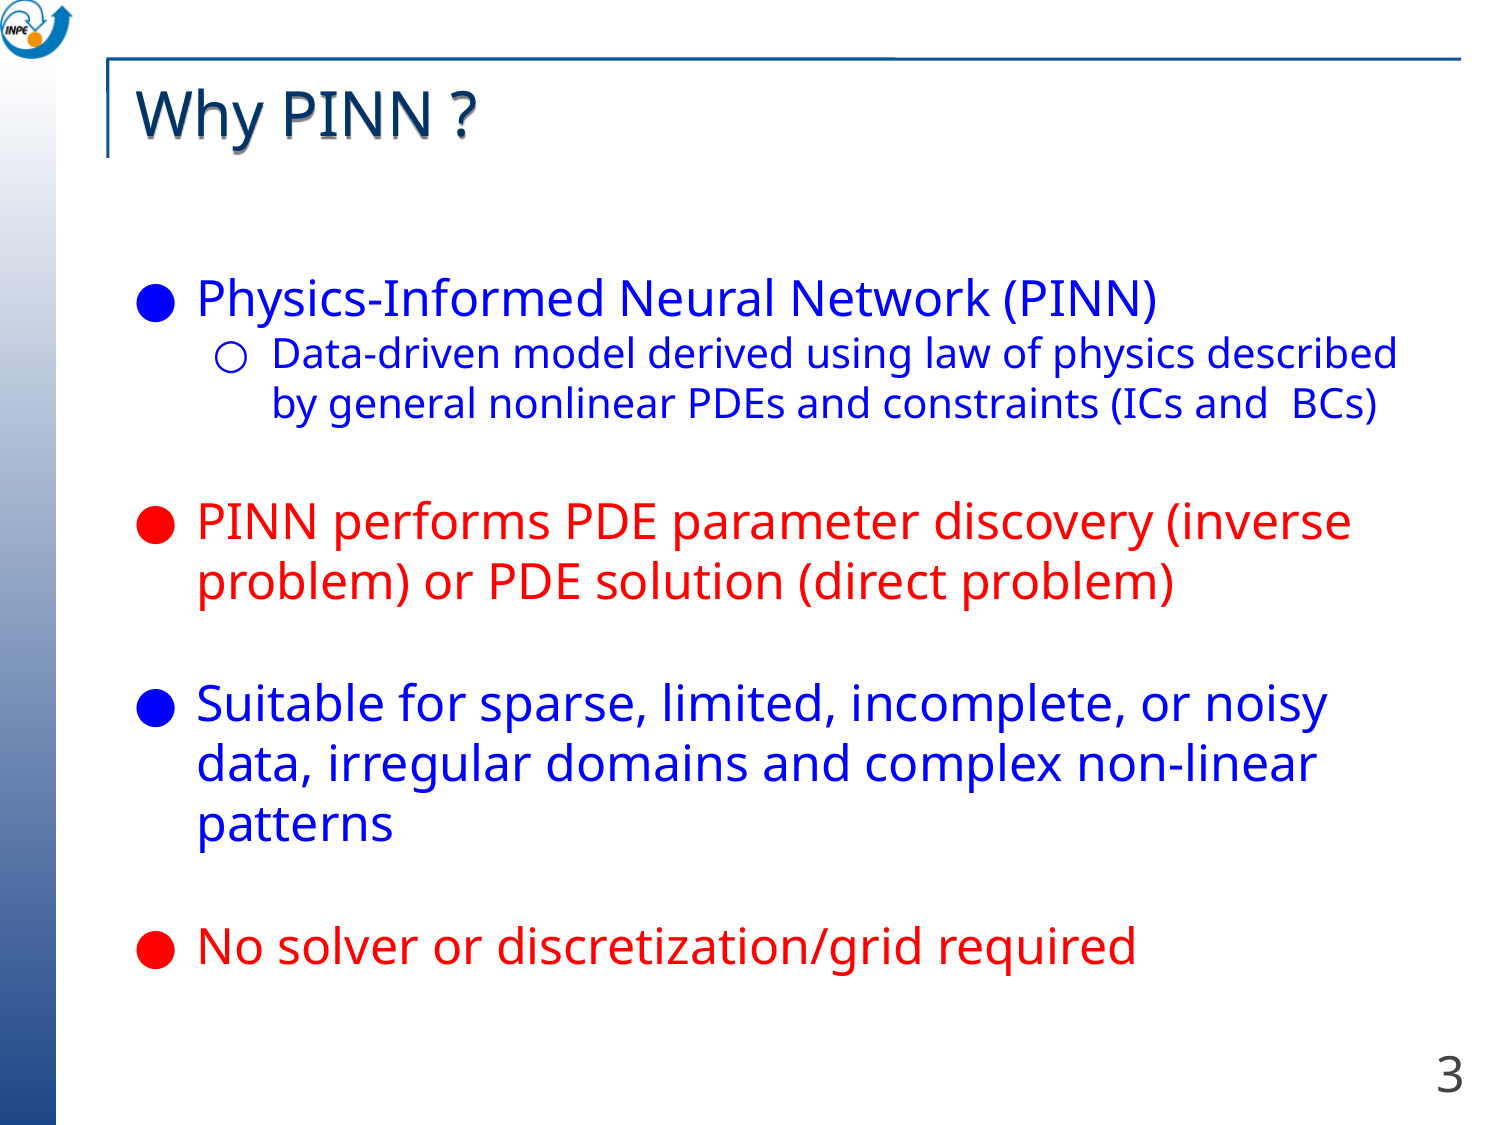

# Why PINN ?
Physics-Informed Neural Network (PINN)
Data-driven model derived using law of physics described by general nonlinear PDEs and constraints (ICs and BCs)
PINN performs PDE parameter discovery (inverse problem) or PDE solution (direct problem)
Suitable for sparse, limited, incomplete, or noisy data, irregular domains and complex non-linear patterns
No solver or discretization/grid required